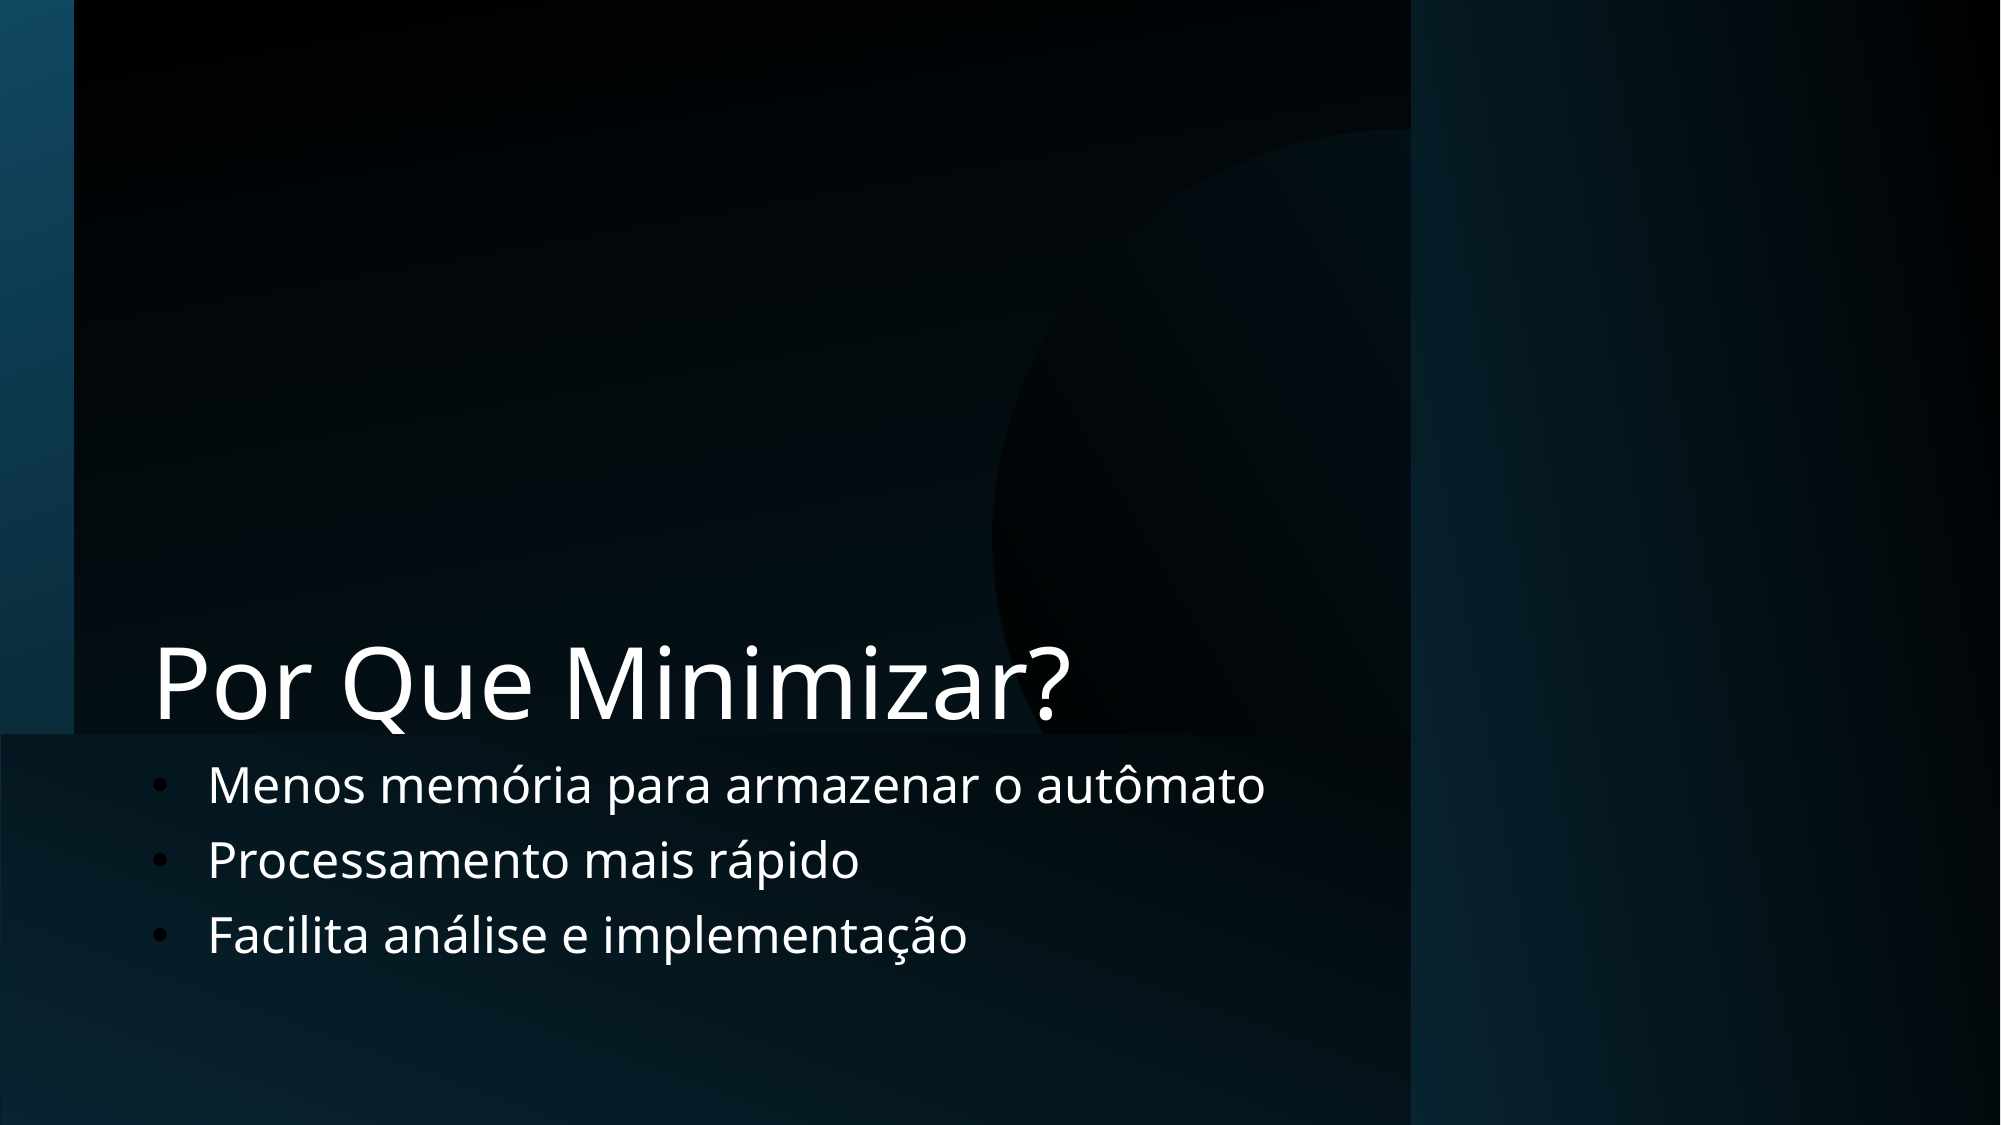

# Por Que Minimizar?
Menos memória para armazenar o autômato
Processamento mais rápido
Facilita análise e implementação